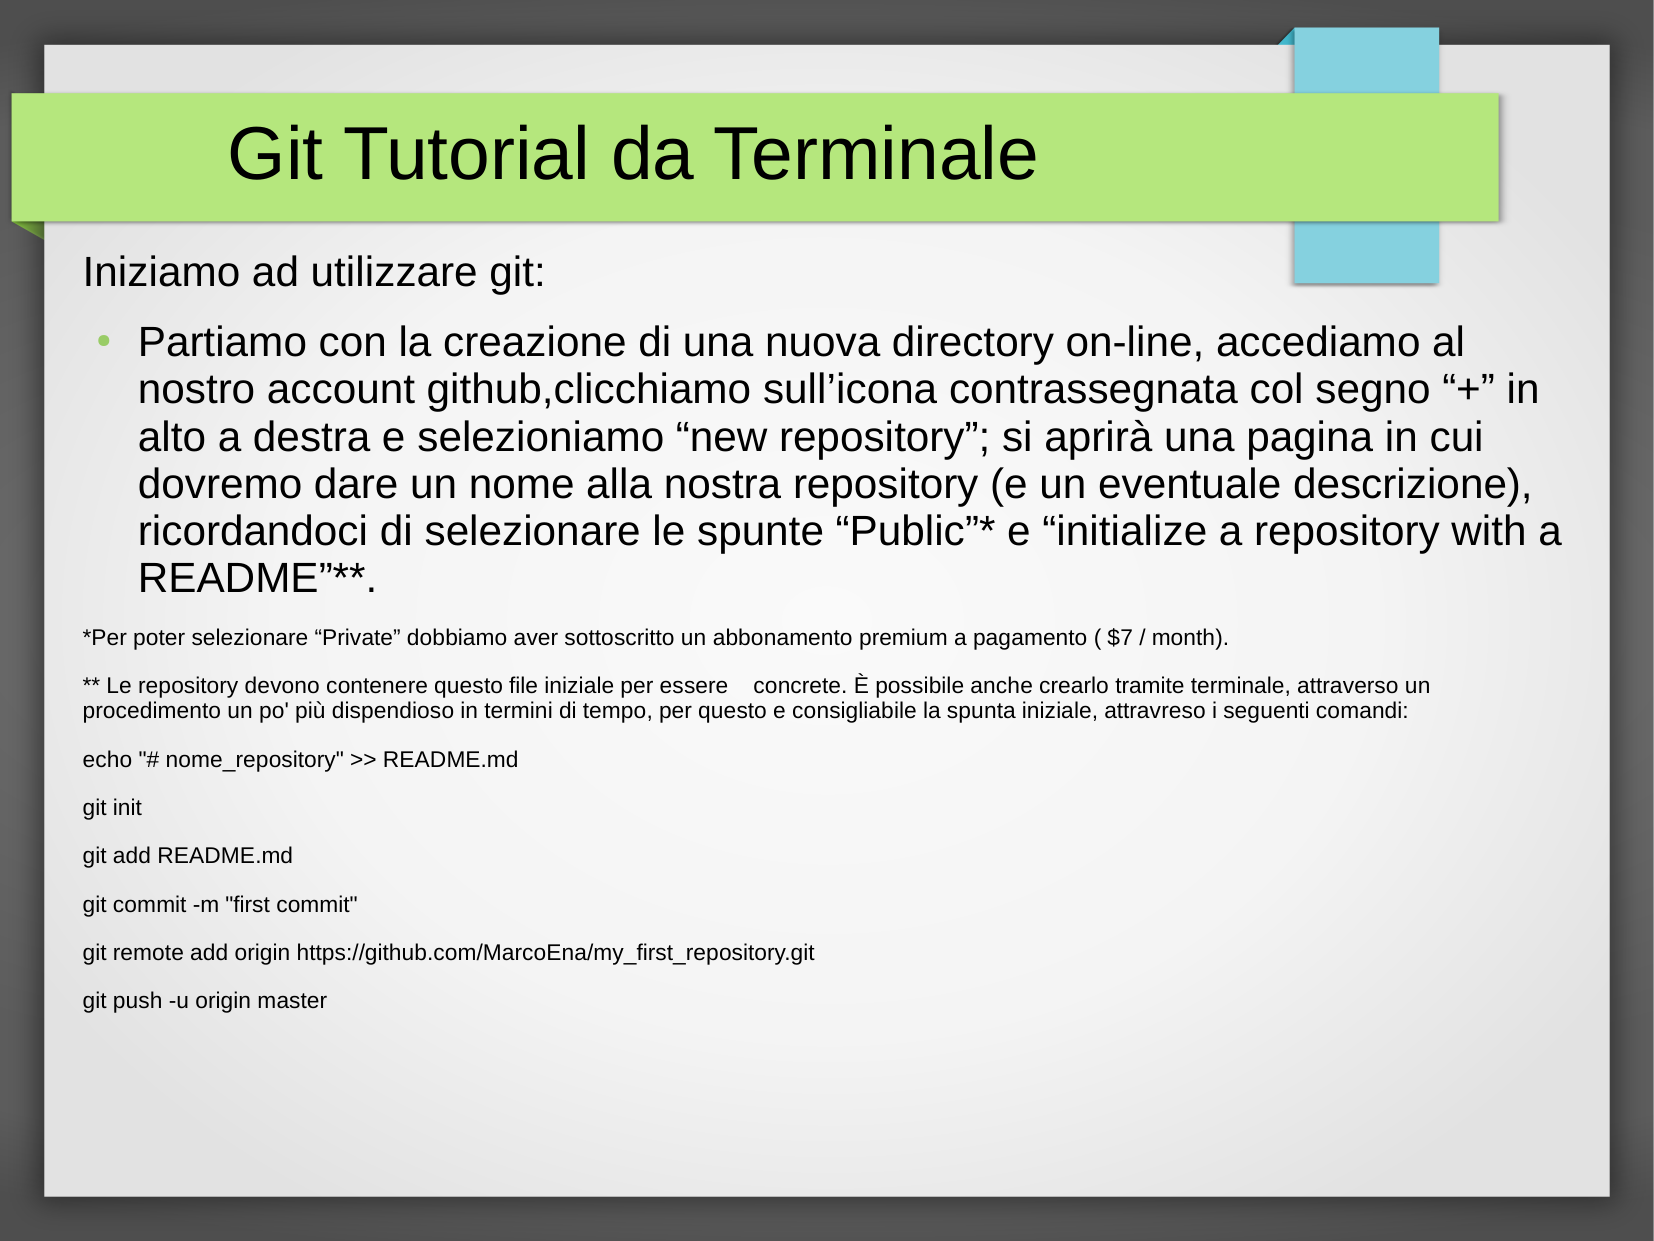

# Git Tutorial da Terminale
Iniziamo ad utilizzare git:
Partiamo con la creazione di una nuova directory on-line, accediamo al nostro account github,clicchiamo sull’icona contrassegnata col segno “+” in alto a destra e selezioniamo “new repository”; si aprirà una pagina in cui dovremo dare un nome alla nostra repository (e un eventuale descrizione), ricordandoci di selezionare le spunte “Public”* e “initialize a repository with a README”**.
*Per poter selezionare “Private” dobbiamo aver sottoscritto un abbonamento premium a pagamento ( $7 / month).
** Le repository devono contenere questo file iniziale per essere concrete. È possibile anche crearlo tramite terminale, attraverso un procedimento un po' più dispendioso in termini di tempo, per questo e consigliabile la spunta iniziale, attravreso i seguenti comandi:
echo "# nome_repository" >> README.md
git init
git add README.md
git commit -m "first commit"
git remote add origin https://github.com/MarcoEna/my_first_repository.git
git push -u origin master